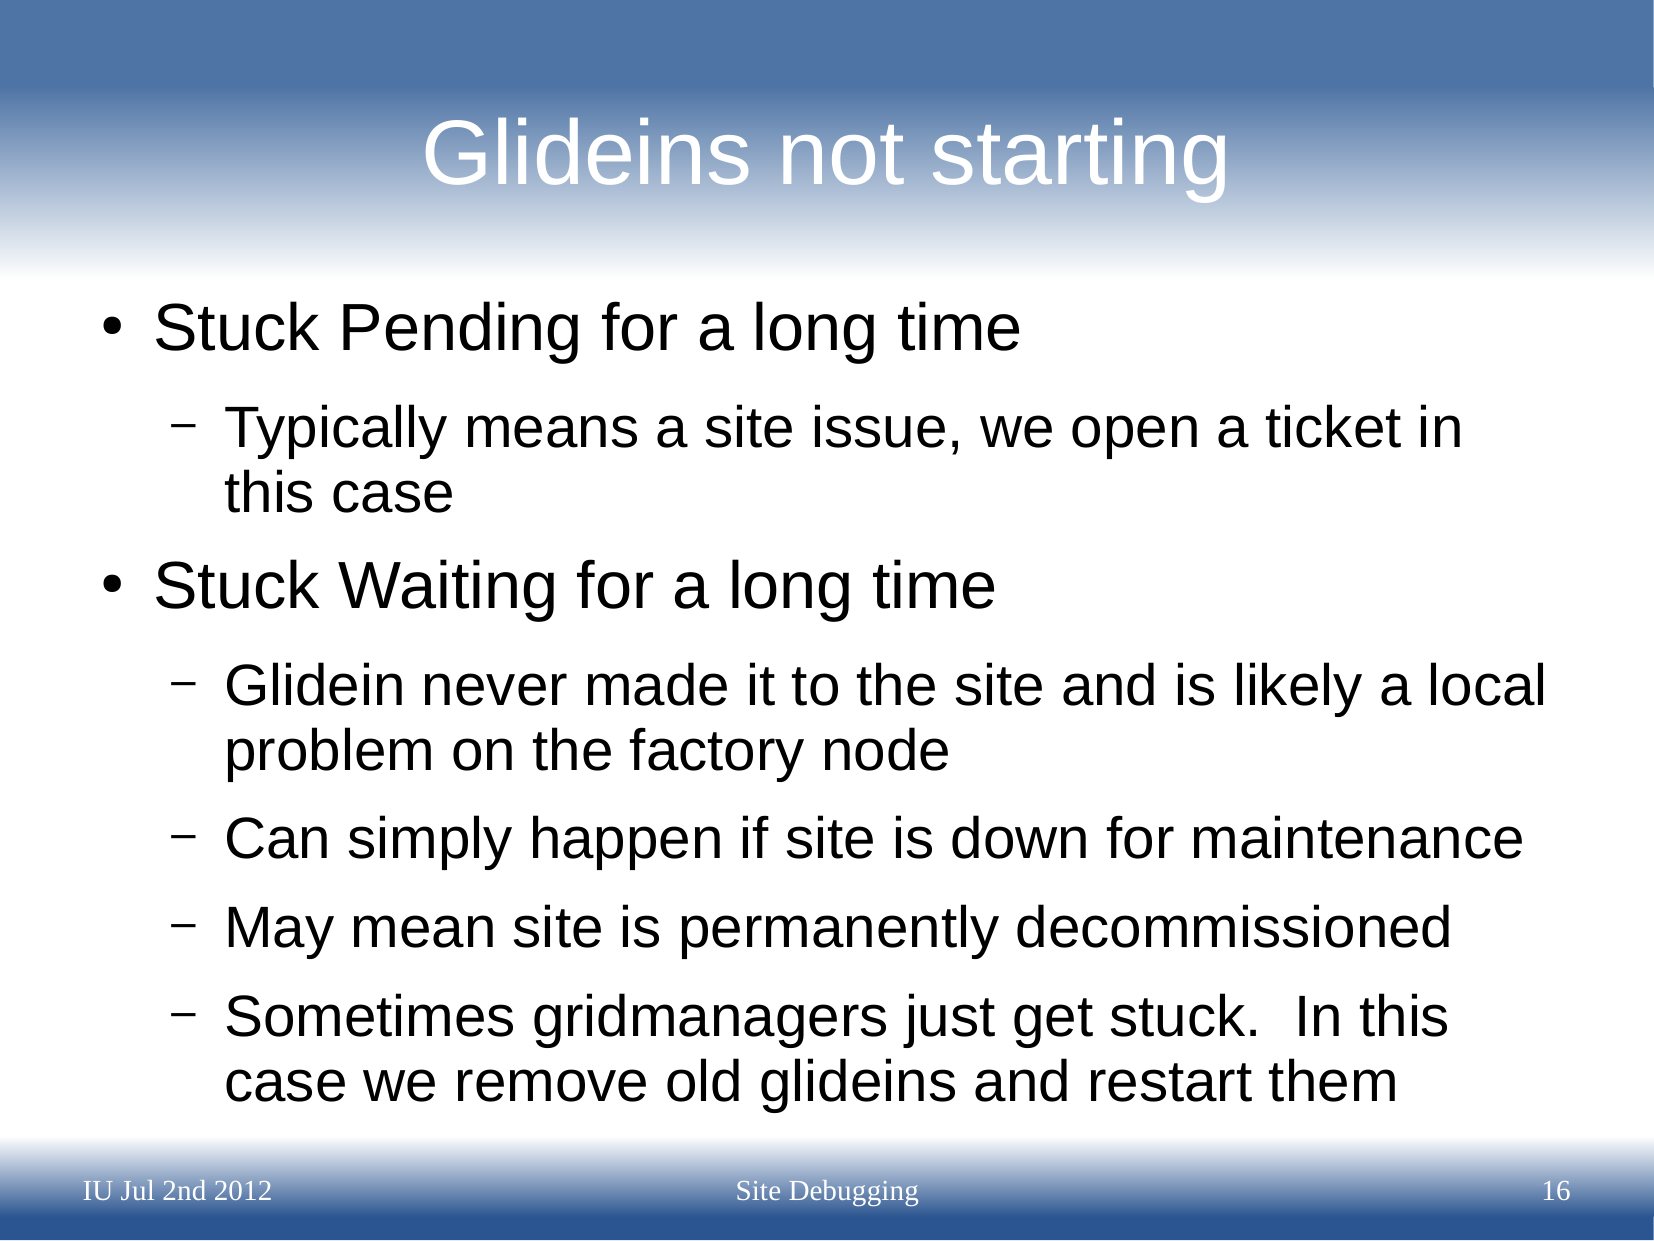

# Glideins not starting
Stuck Pending for a long time
Typically means a site issue, we open a ticket in this case
Stuck Waiting for a long time
Glidein never made it to the site and is likely a local problem on the factory node
Can simply happen if site is down for maintenance
May mean site is permanently decommissioned
Sometimes gridmanagers just get stuck. In this case we remove old glideins and restart them
IU Jul 2nd 2012
Site Debugging
16